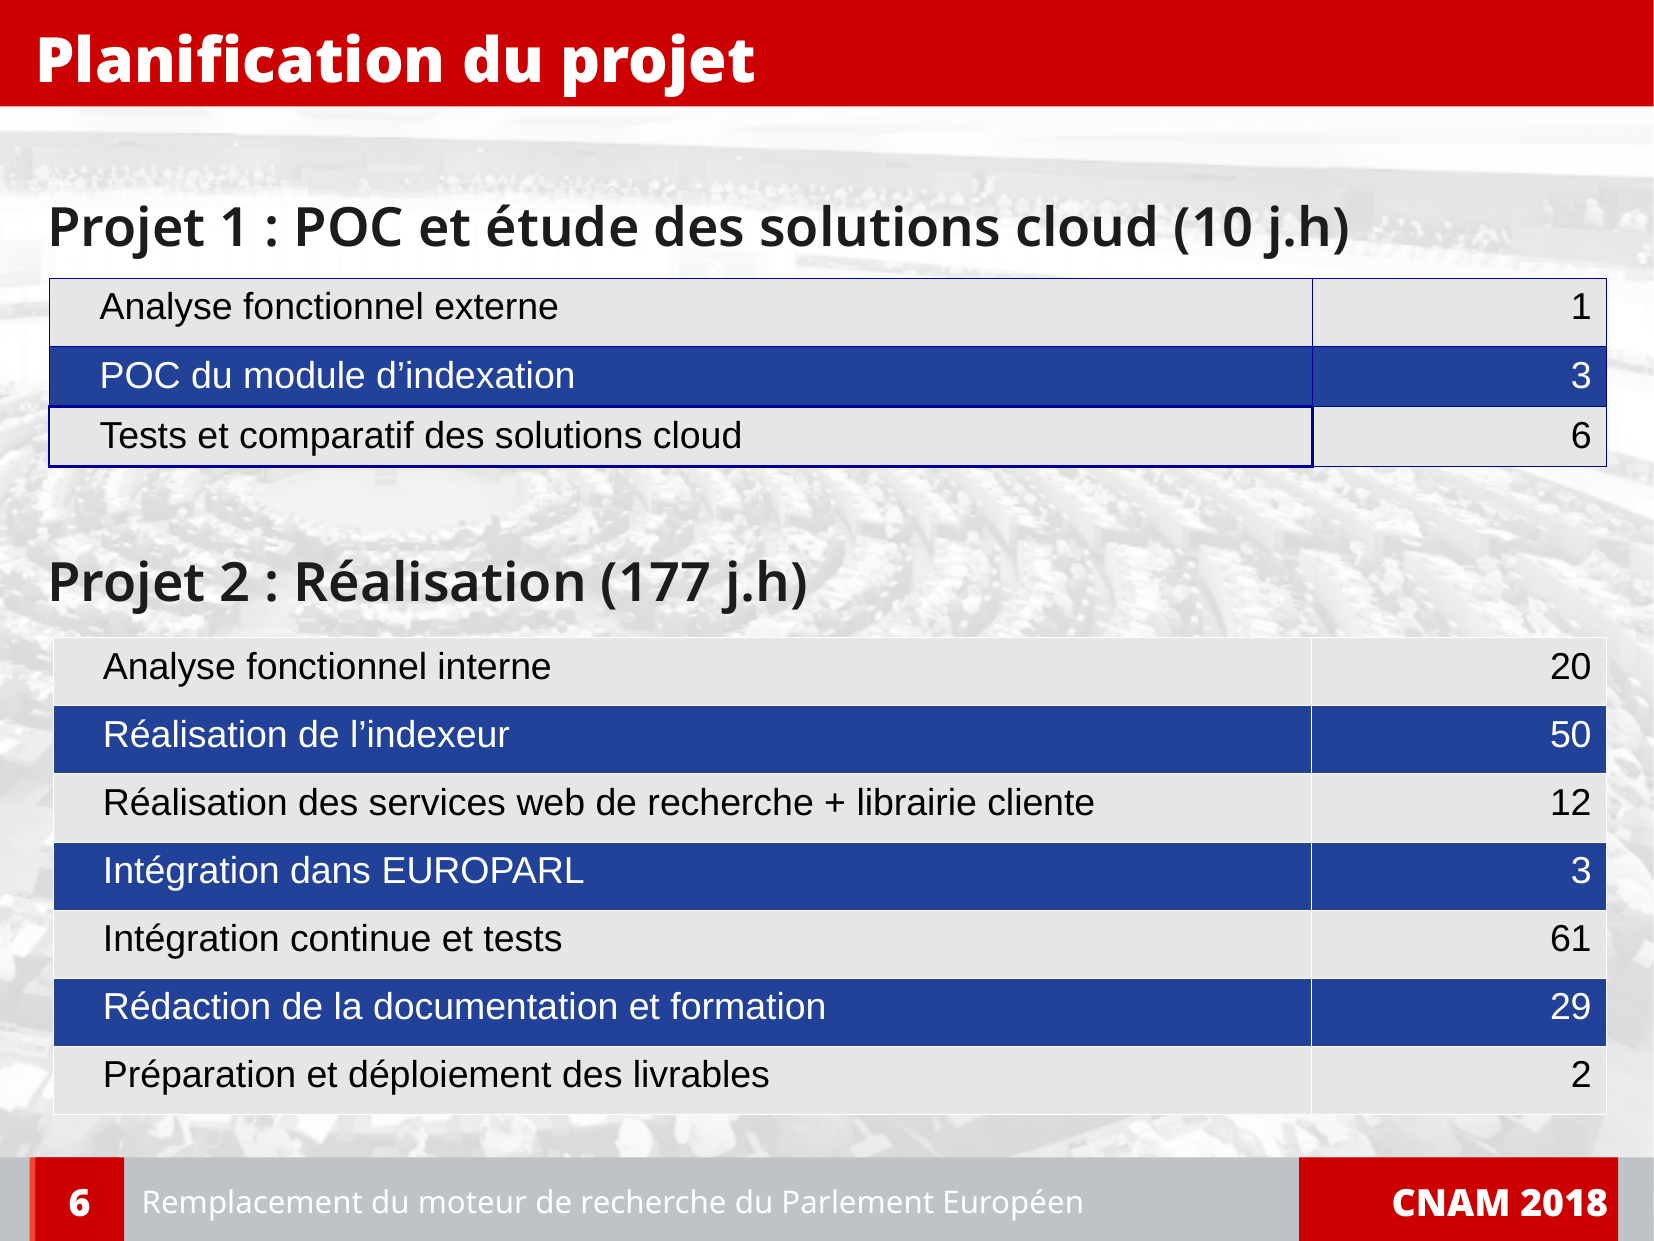

# Planification du projet
Projet 1 : POC et étude des solutions cloud (10 j.h)
| Analyse fonctionnel externe | 1 |
| --- | --- |
| POC du module d’indexation | 3 |
| Tests et comparatif des solutions cloud | 6 |
Projet 2 : Réalisation (177 j.h)
| Analyse fonctionnel interne | 20 |
| --- | --- |
| Réalisation de l’indexeur | 50 |
| Réalisation des services web de recherche + librairie cliente | 12 |
| Intégration dans EUROPARL | 3 |
| Intégration continue et tests | 61 |
| Rédaction de la documentation et formation | 29 |
| Préparation et déploiement des livrables | 2 |
6
Remplacement du moteur de recherche du Parlement Européen